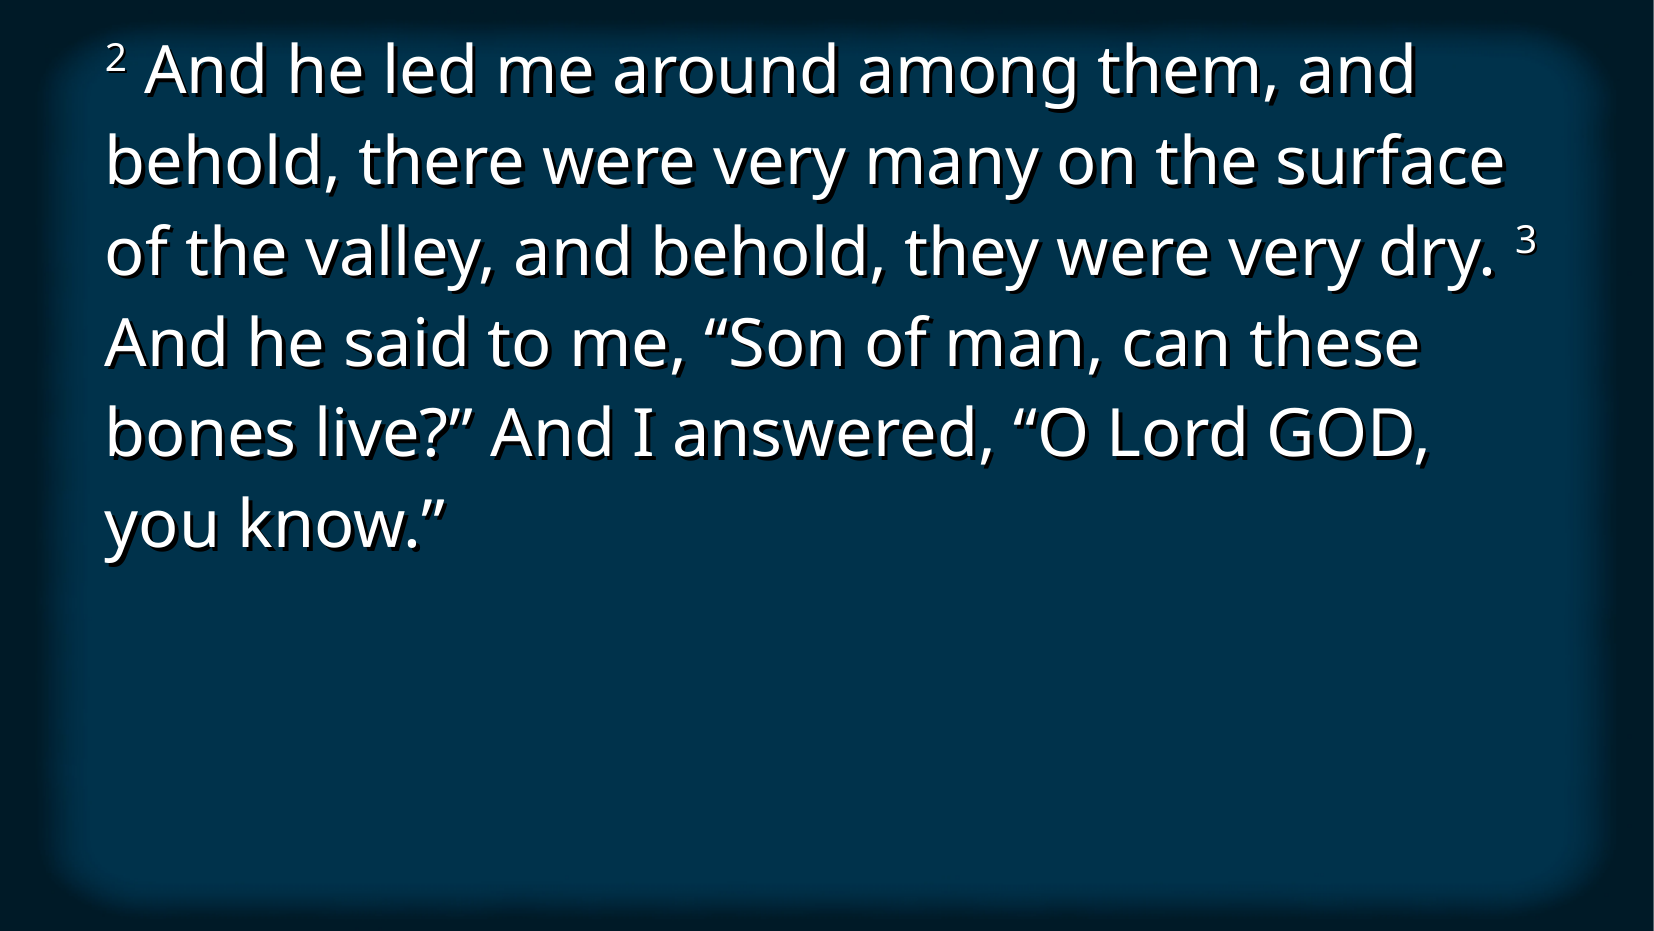

2 And he led me around among them, and behold, there were very many on the surface of the valley, and behold, they were very dry. 3 And he said to me, “Son of man, can these bones live?” And I answered, “O Lord GOD, you know.”